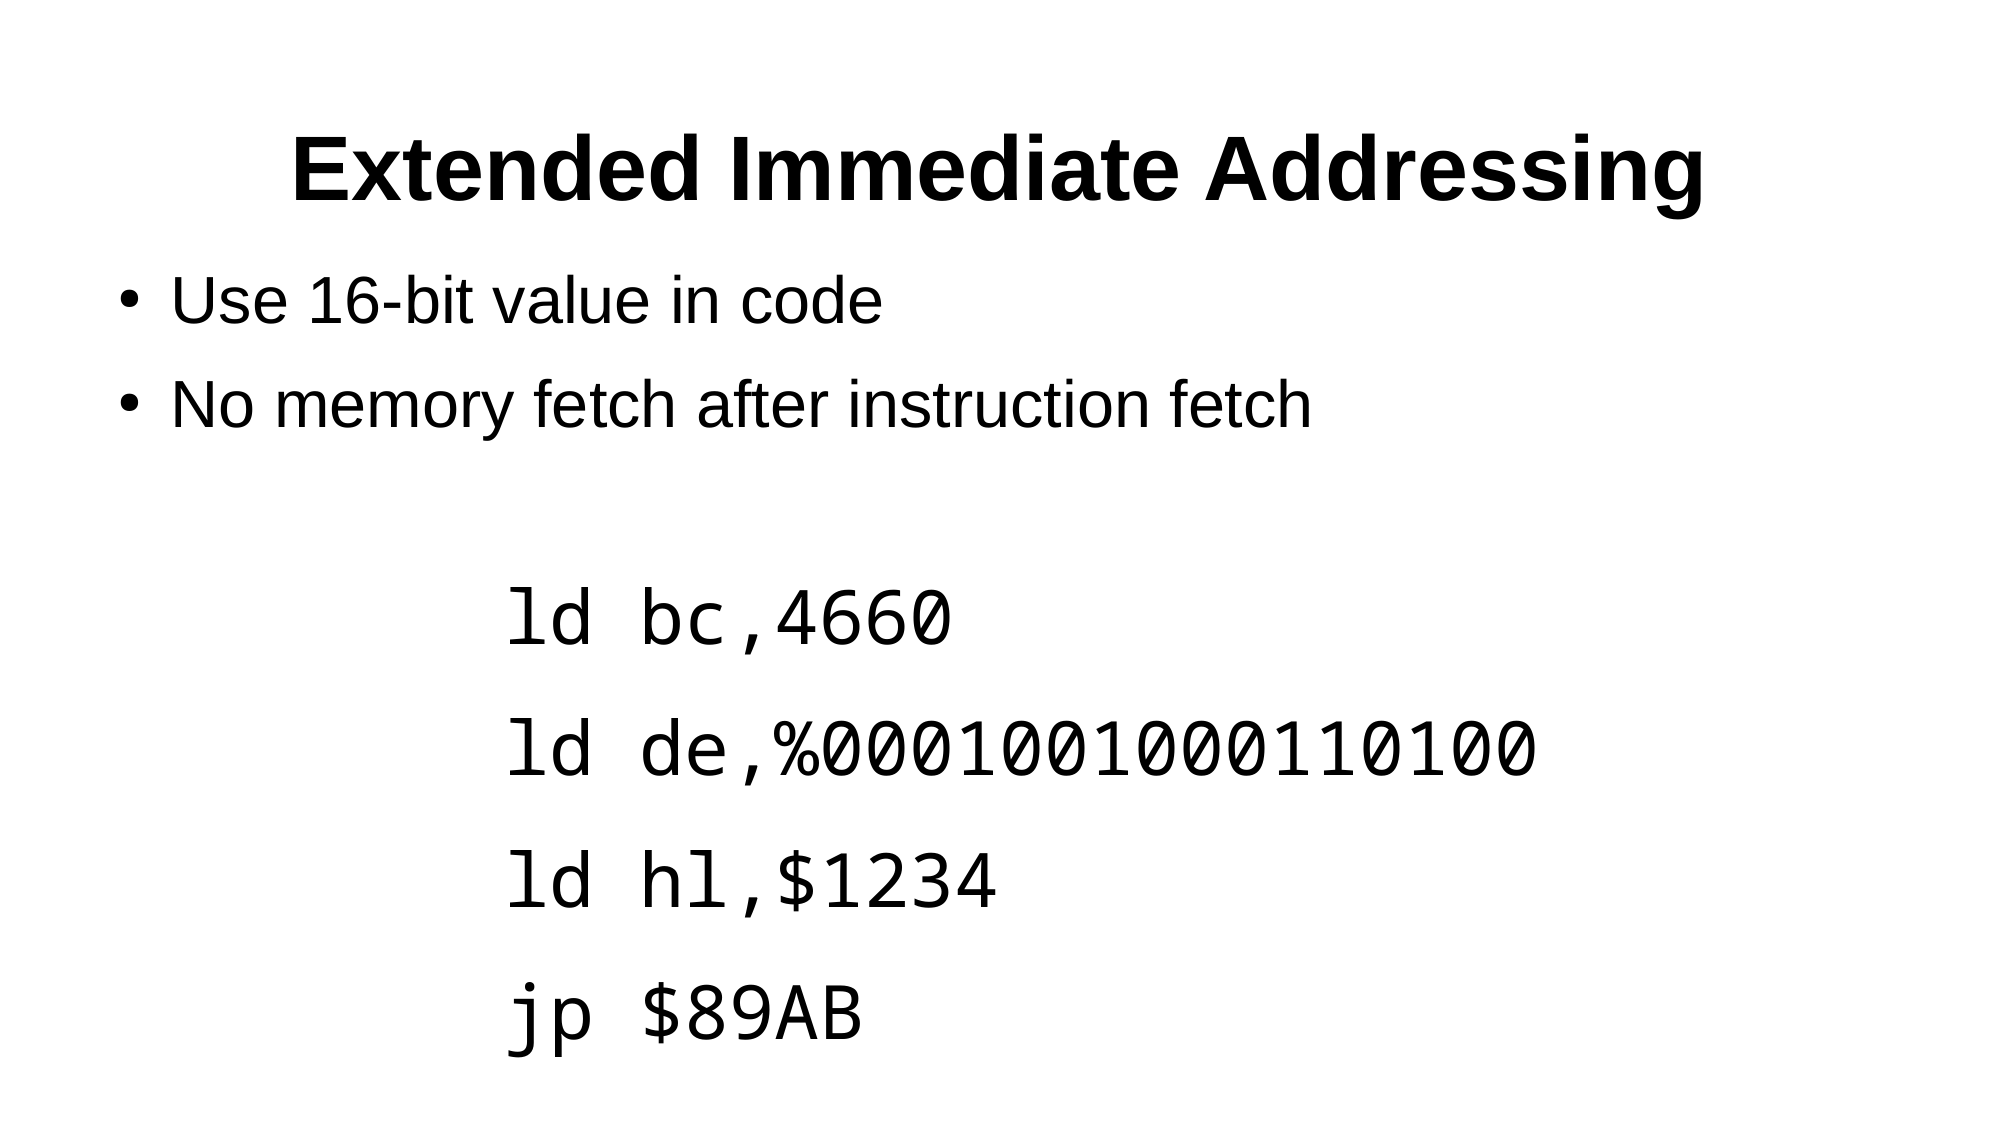

# Extended Immediate Addressing
Use 16-bit value in code
No memory fetch after instruction fetch
 ld bc,4660
 ld de,%0001001000110100
 ld hl,$1234
 jp $89AB